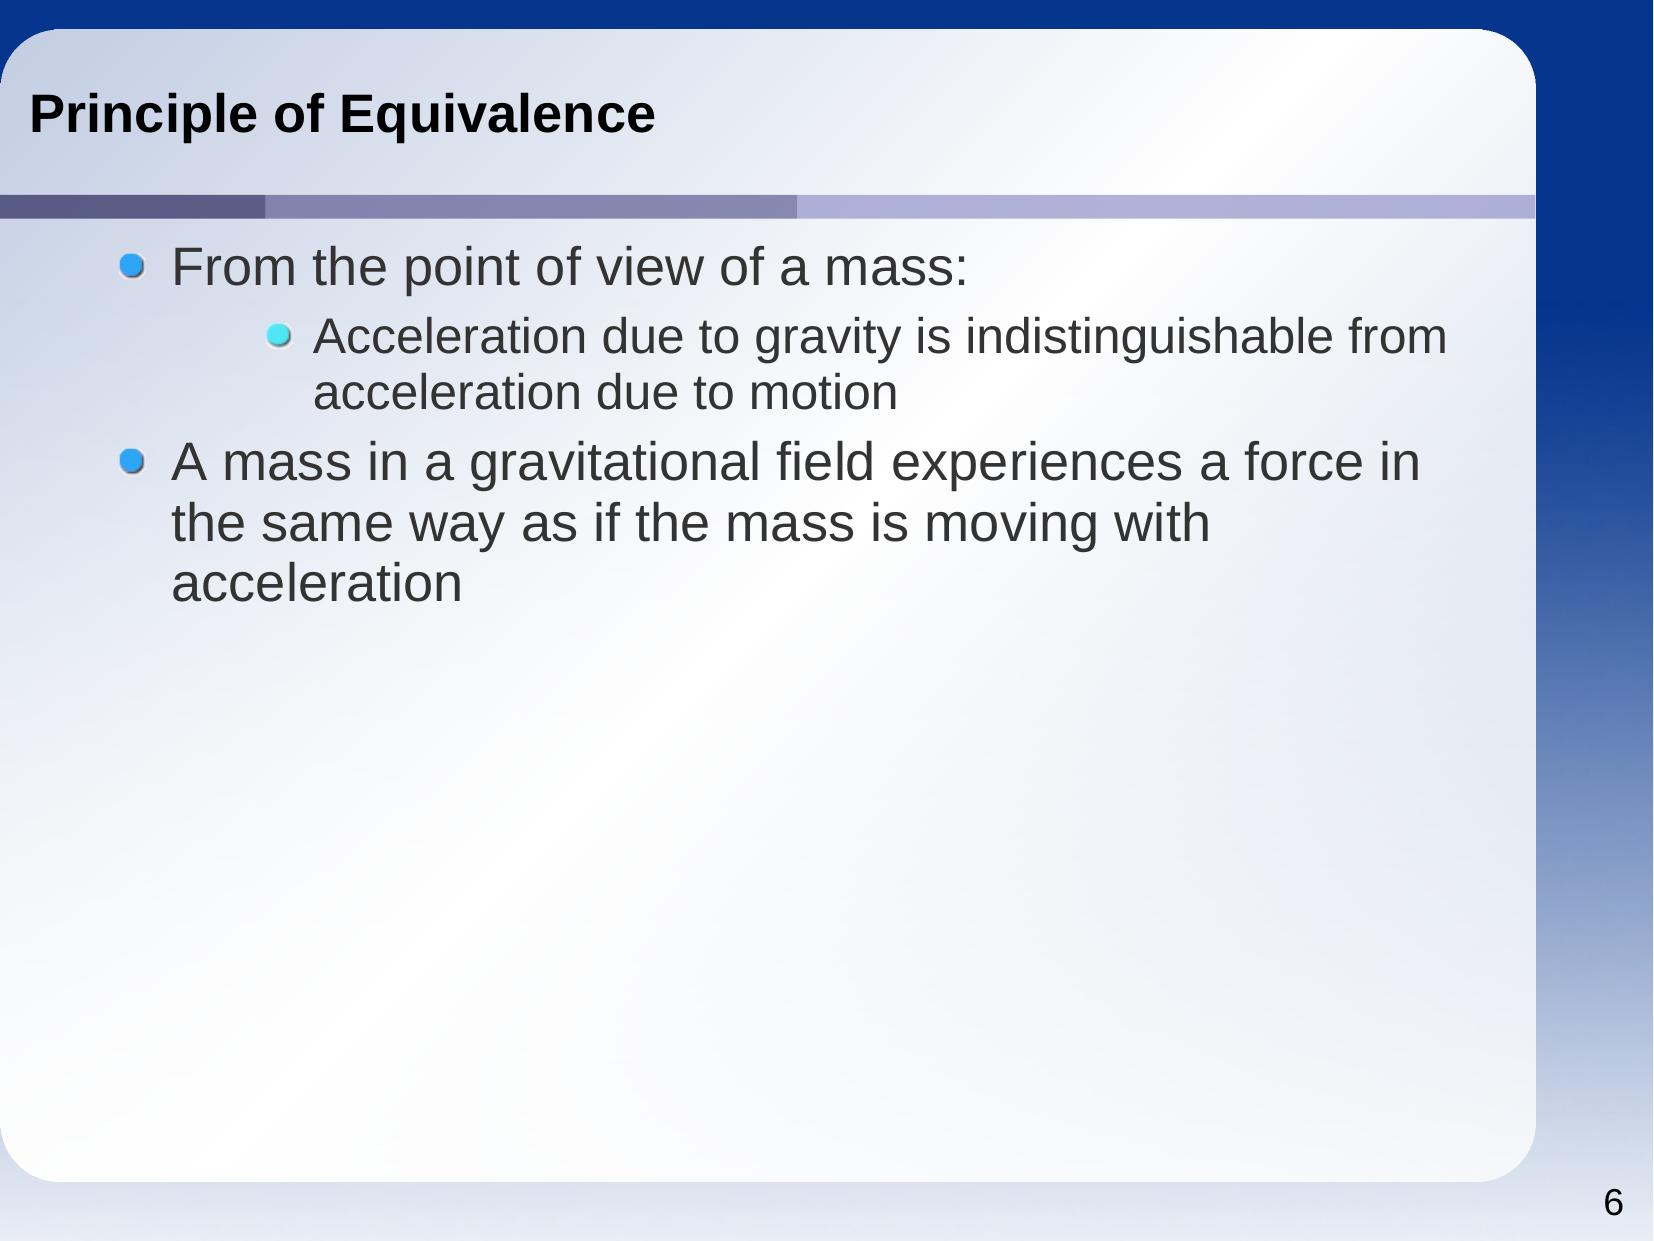

# Principle of Equivalence
From the point of view of a mass:
Acceleration due to gravity is indistinguishable from acceleration due to motion
A mass in a gravitational field experiences a force in the same way as if the mass is moving with acceleration
6